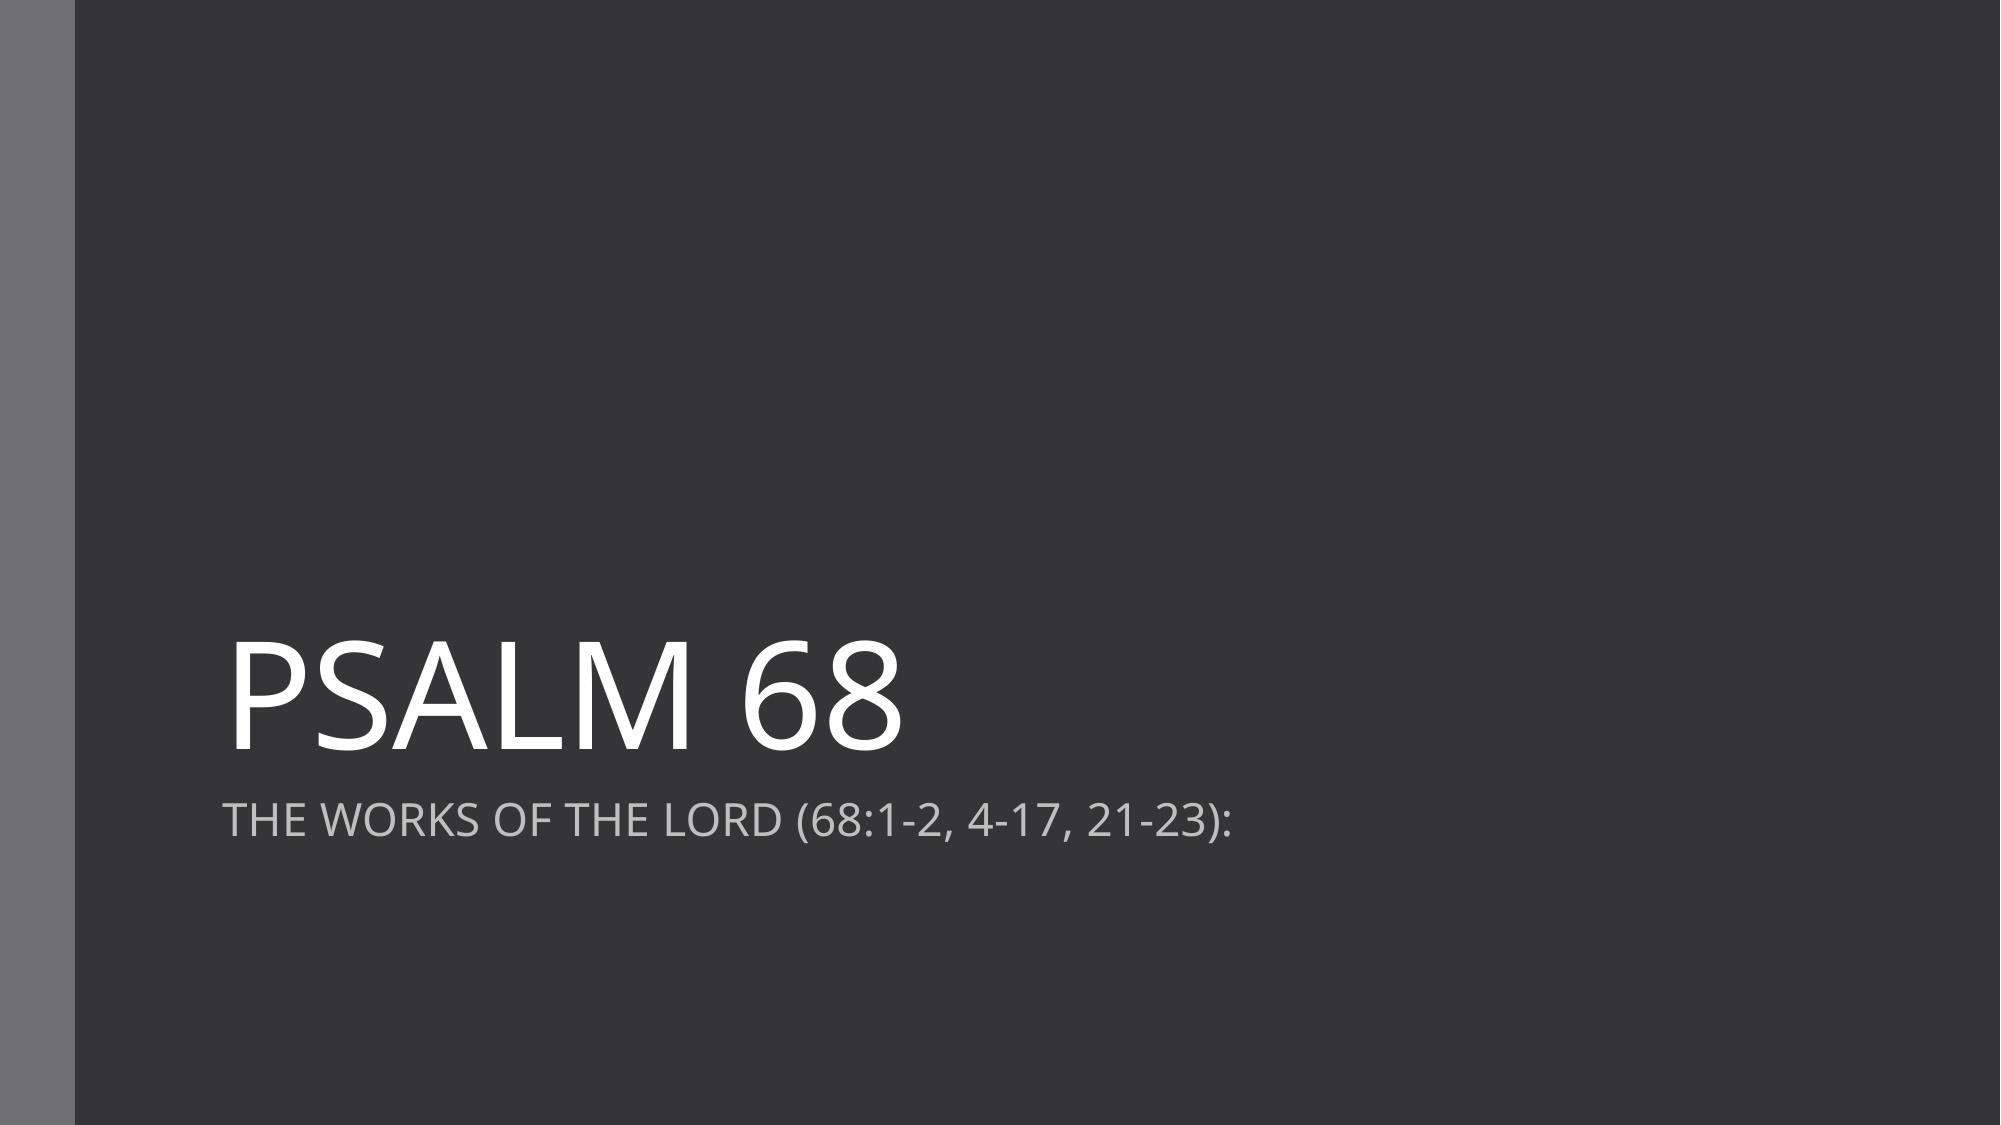

# PSALM 68
THE WORKS OF THE LORD (68:1-2, 4-17, 21-23):